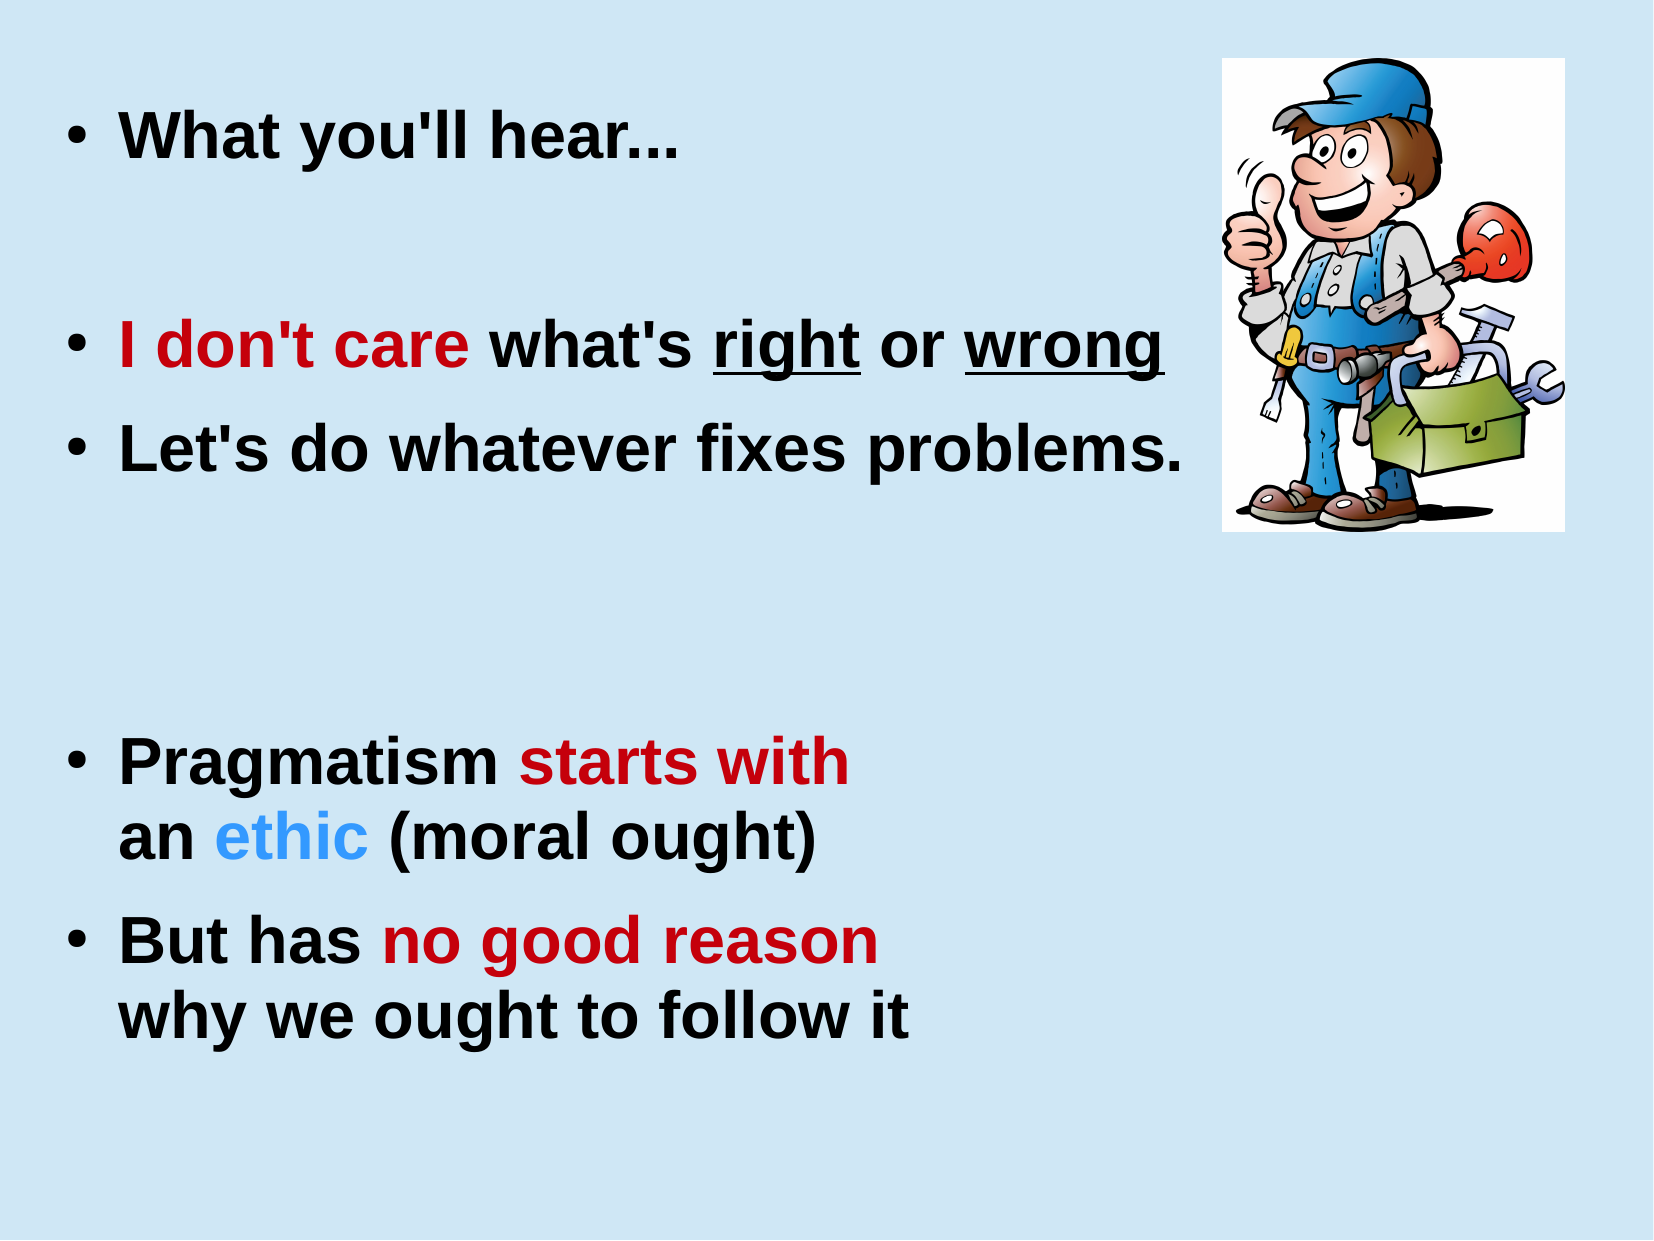

# What you'll hear...
I don't care what's right or wrong
Let's do whatever fixes problems.
Pragmatism starts with
an ethic (moral ought)
But has no good reason
why we ought to follow it